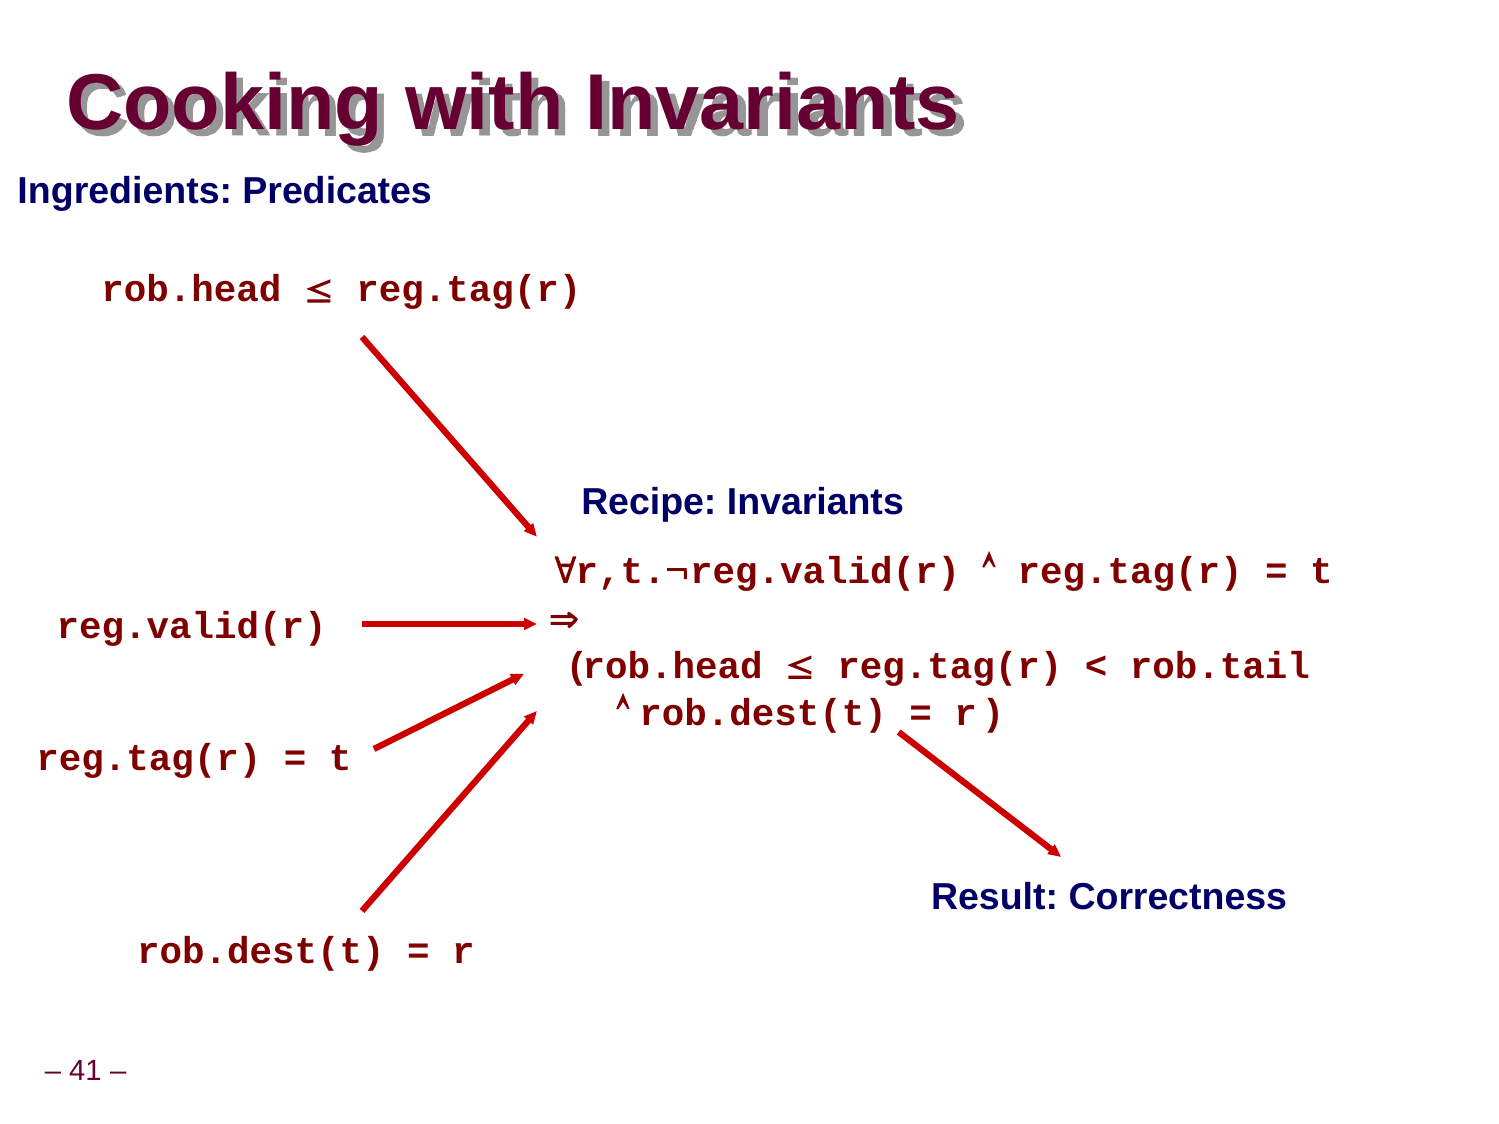

# Cooking with Invariants
Ingredients: Predicates
rob.head  reg.tag(r)
Recipe: Invariants
r,t.reg.valid(r)  reg.tag(r) = t

 (rob.head  reg.tag(r) < rob.tail
  rob.dest(t) = r )
reg.valid(r)
reg.tag(r) = t
Result: Correctness
rob.dest(t) = r